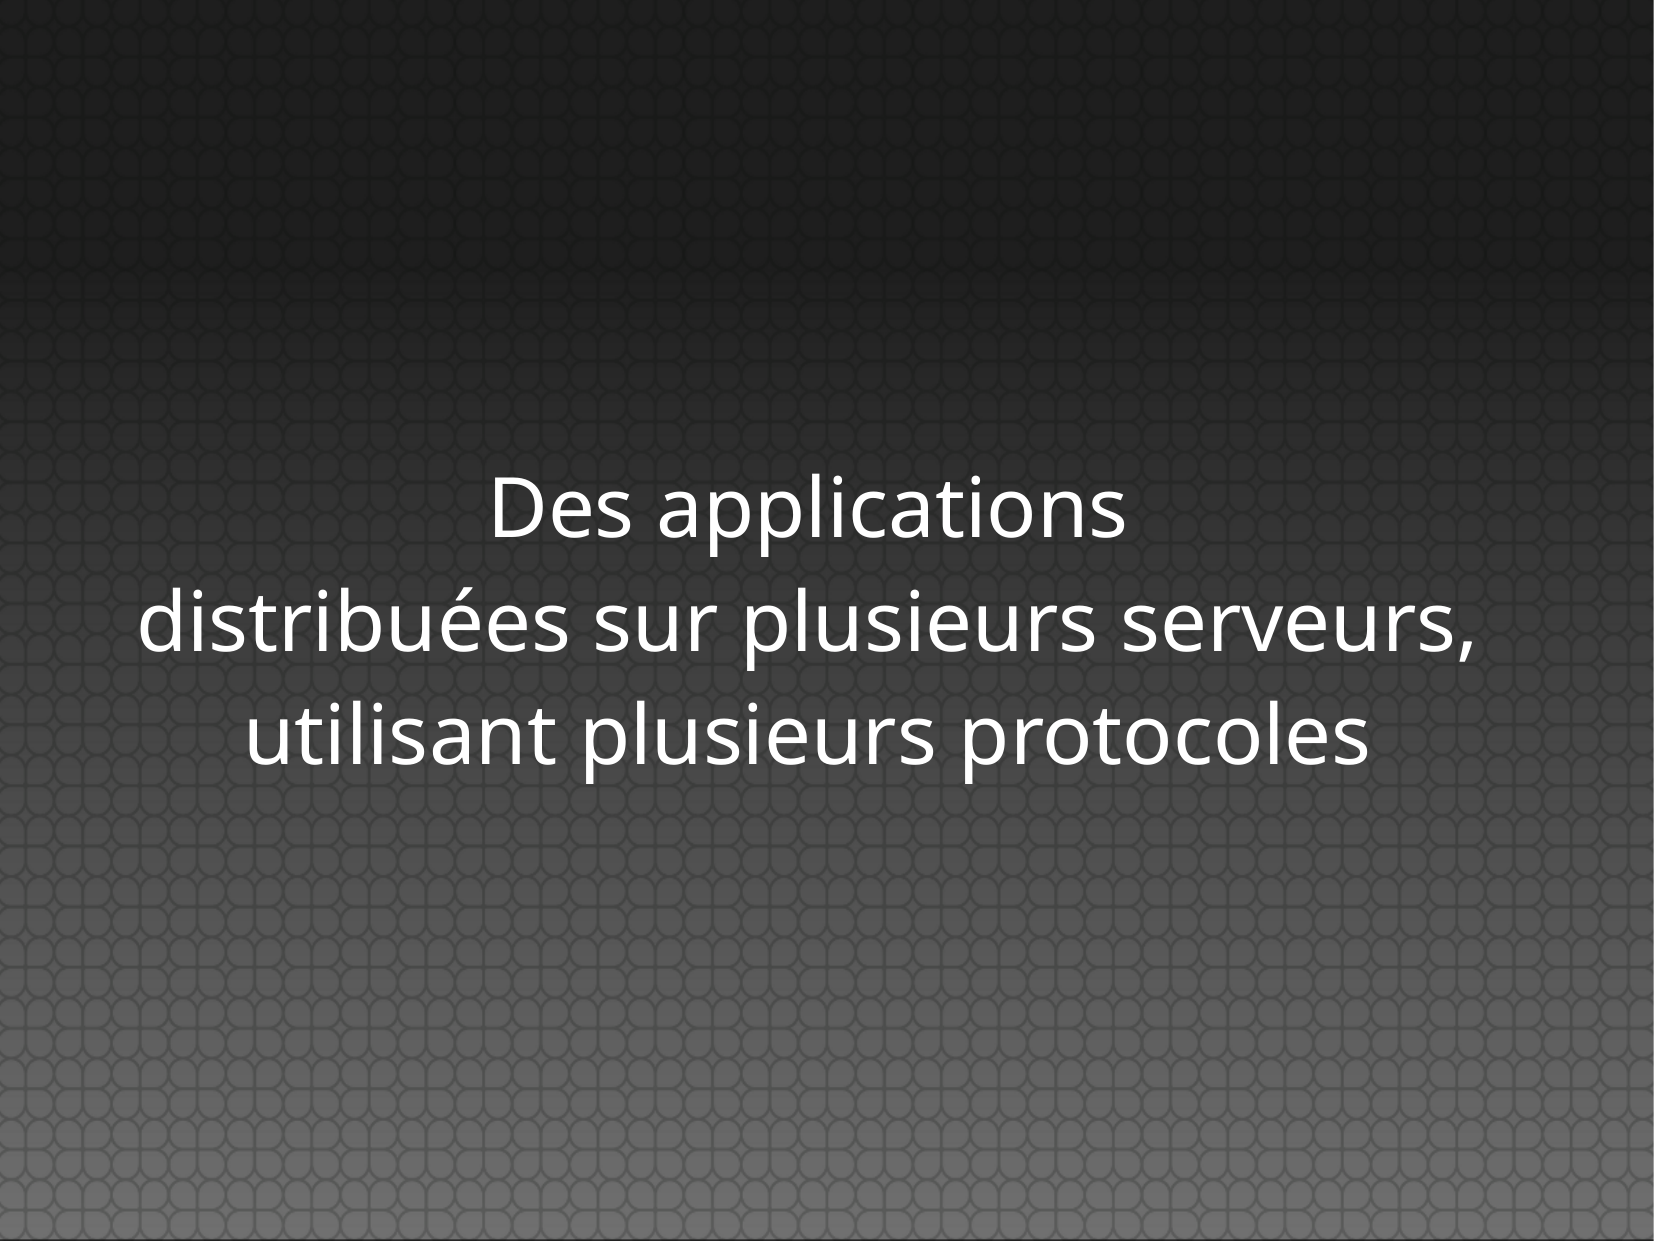

# Des applications distribuées sur plusieurs serveurs, utilisant plusieurs protocoles